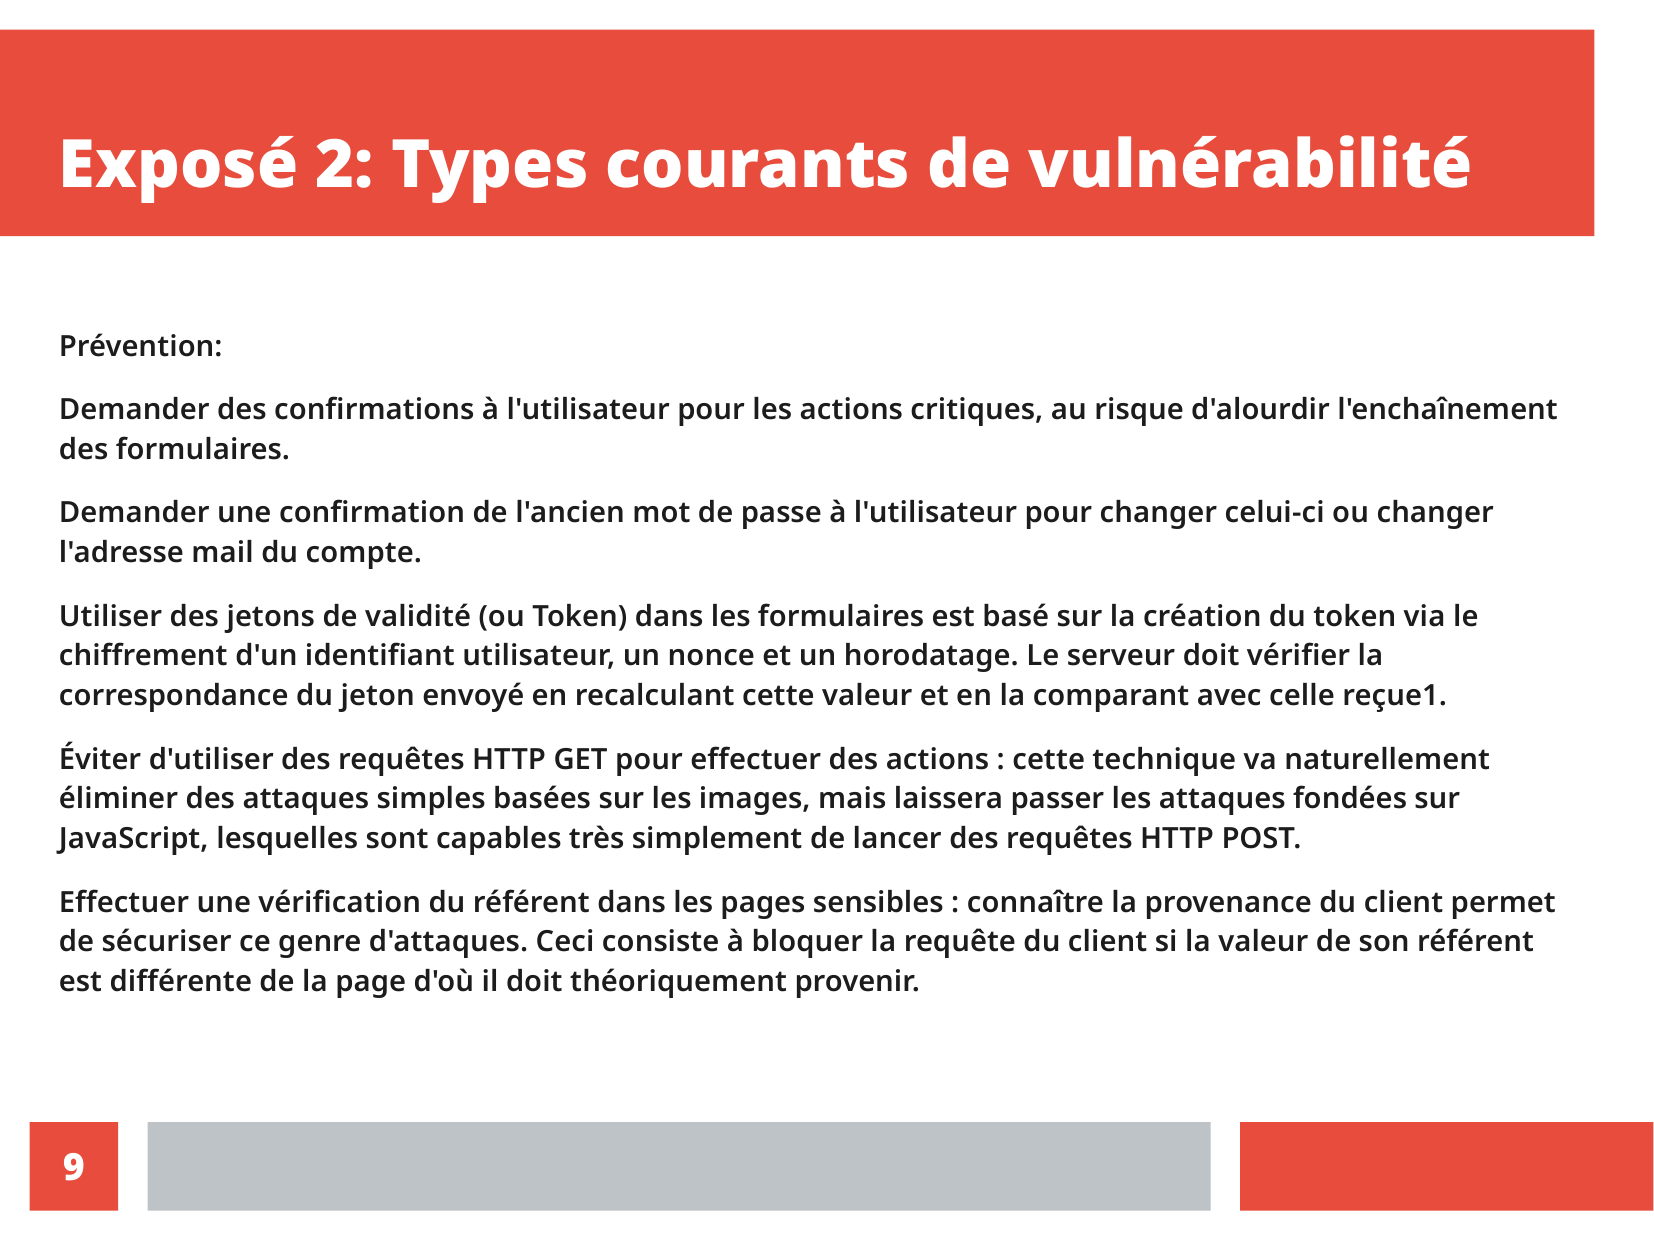

# Exposé 2: Types courants de vulnérabilité
Prévention:
Demander des confirmations à l'utilisateur pour les actions critiques, au risque d'alourdir l'enchaînement des formulaires.
Demander une confirmation de l'ancien mot de passe à l'utilisateur pour changer celui-ci ou changer l'adresse mail du compte.
Utiliser des jetons de validité (ou Token) dans les formulaires est basé sur la création du token via le chiffrement d'un identifiant utilisateur, un nonce et un horodatage. Le serveur doit vérifier la correspondance du jeton envoyé en recalculant cette valeur et en la comparant avec celle reçue1.
Éviter d'utiliser des requêtes HTTP GET pour effectuer des actions : cette technique va naturellement éliminer des attaques simples basées sur les images, mais laissera passer les attaques fondées sur JavaScript, lesquelles sont capables très simplement de lancer des requêtes HTTP POST.
Effectuer une vérification du référent dans les pages sensibles : connaître la provenance du client permet de sécuriser ce genre d'attaques. Ceci consiste à bloquer la requête du client si la valeur de son référent est différente de la page d'où il doit théoriquement provenir.
9